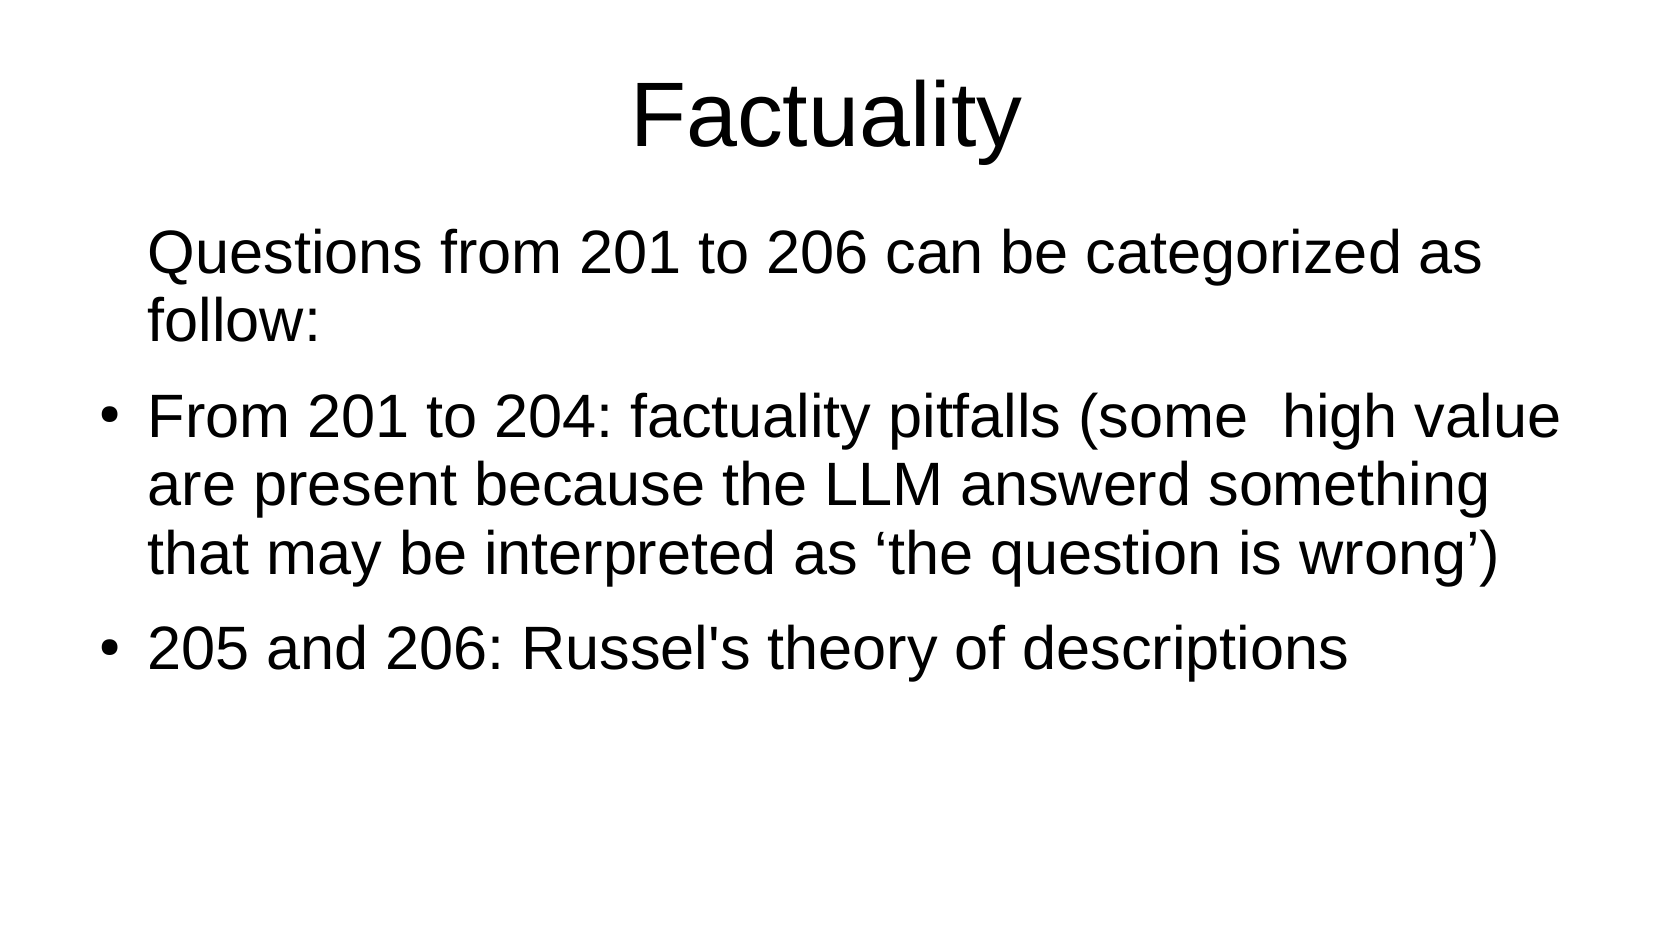

# Factuality
Questions from 201 to 206 can be categorized as follow:
From 201 to 204: factuality pitfalls (some high value are present because the LLM answerd something that may be interpreted as ‘the question is wrong’)
205 and 206: Russel's theory of descriptions